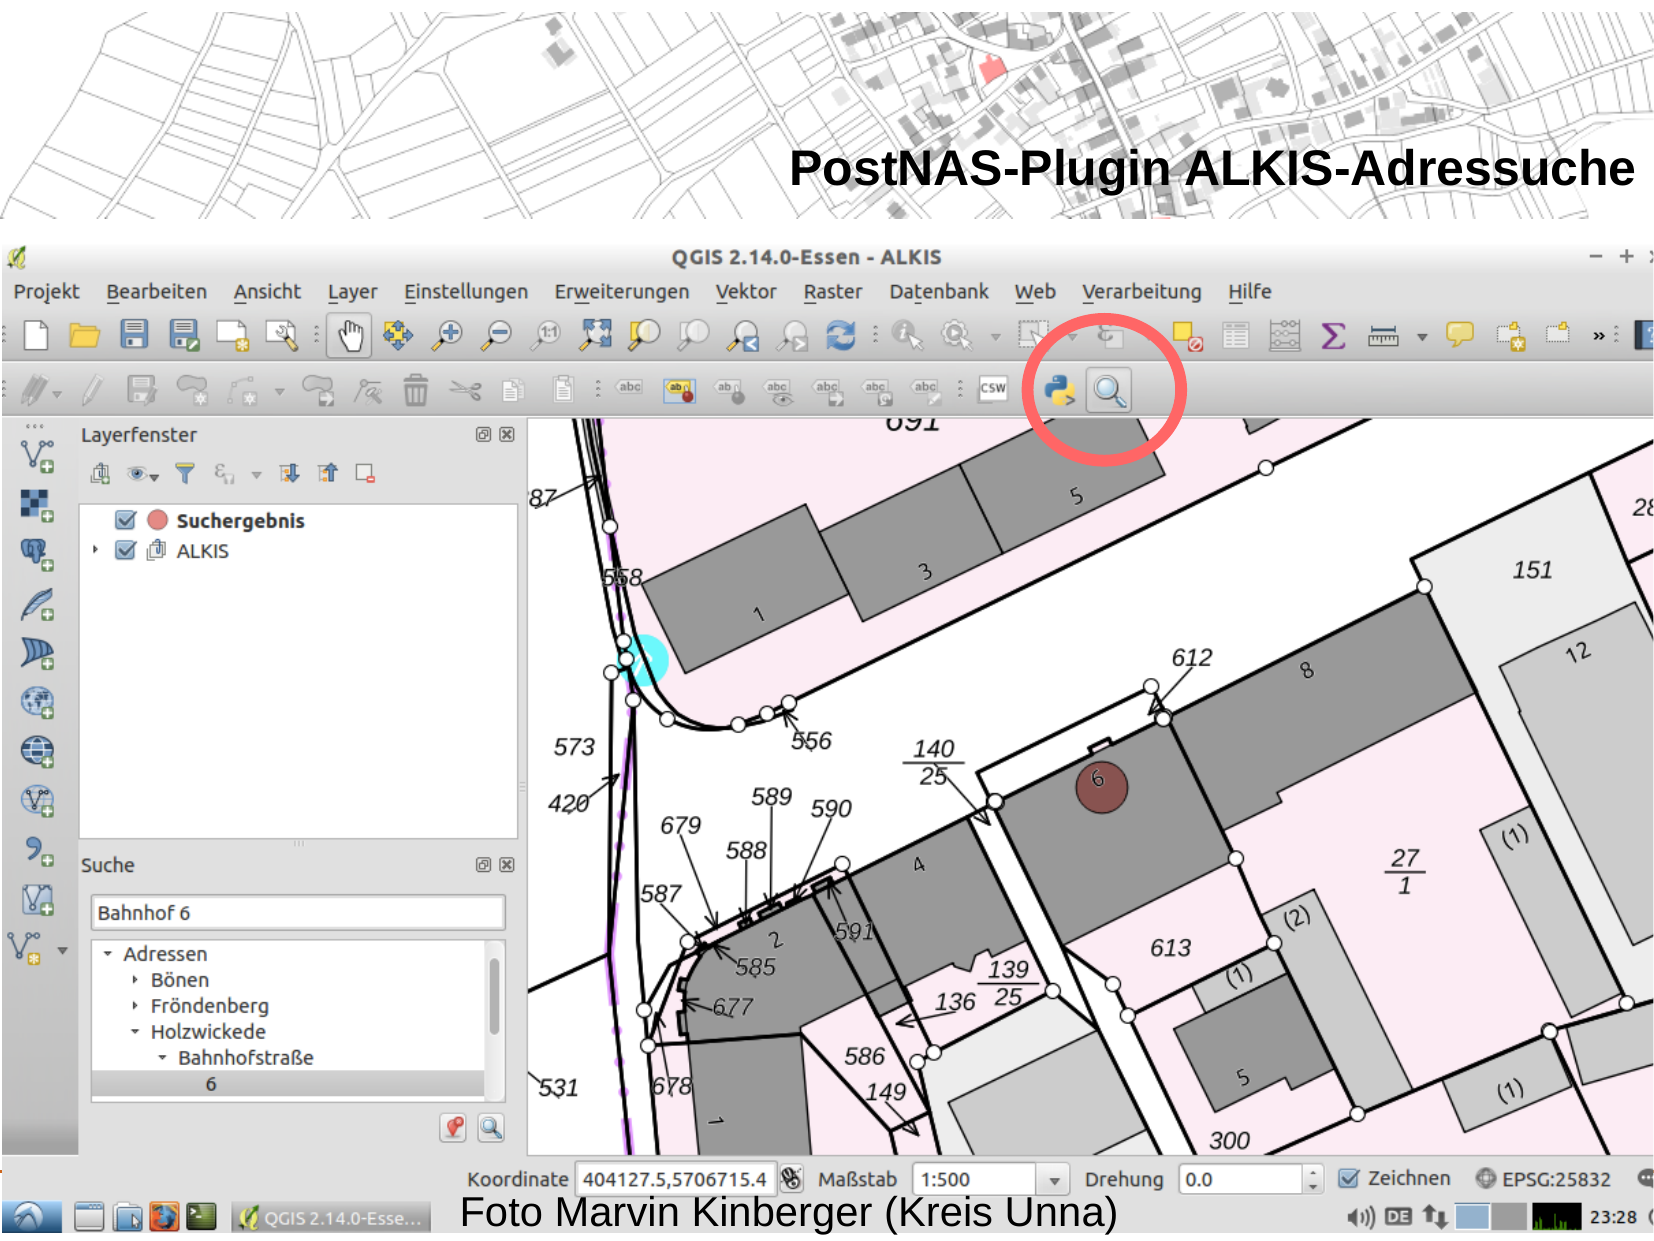

# PostNAS-Plugin ALKIS-Adressuche
 Foto Marvin Kinberger (Kreis Unna)